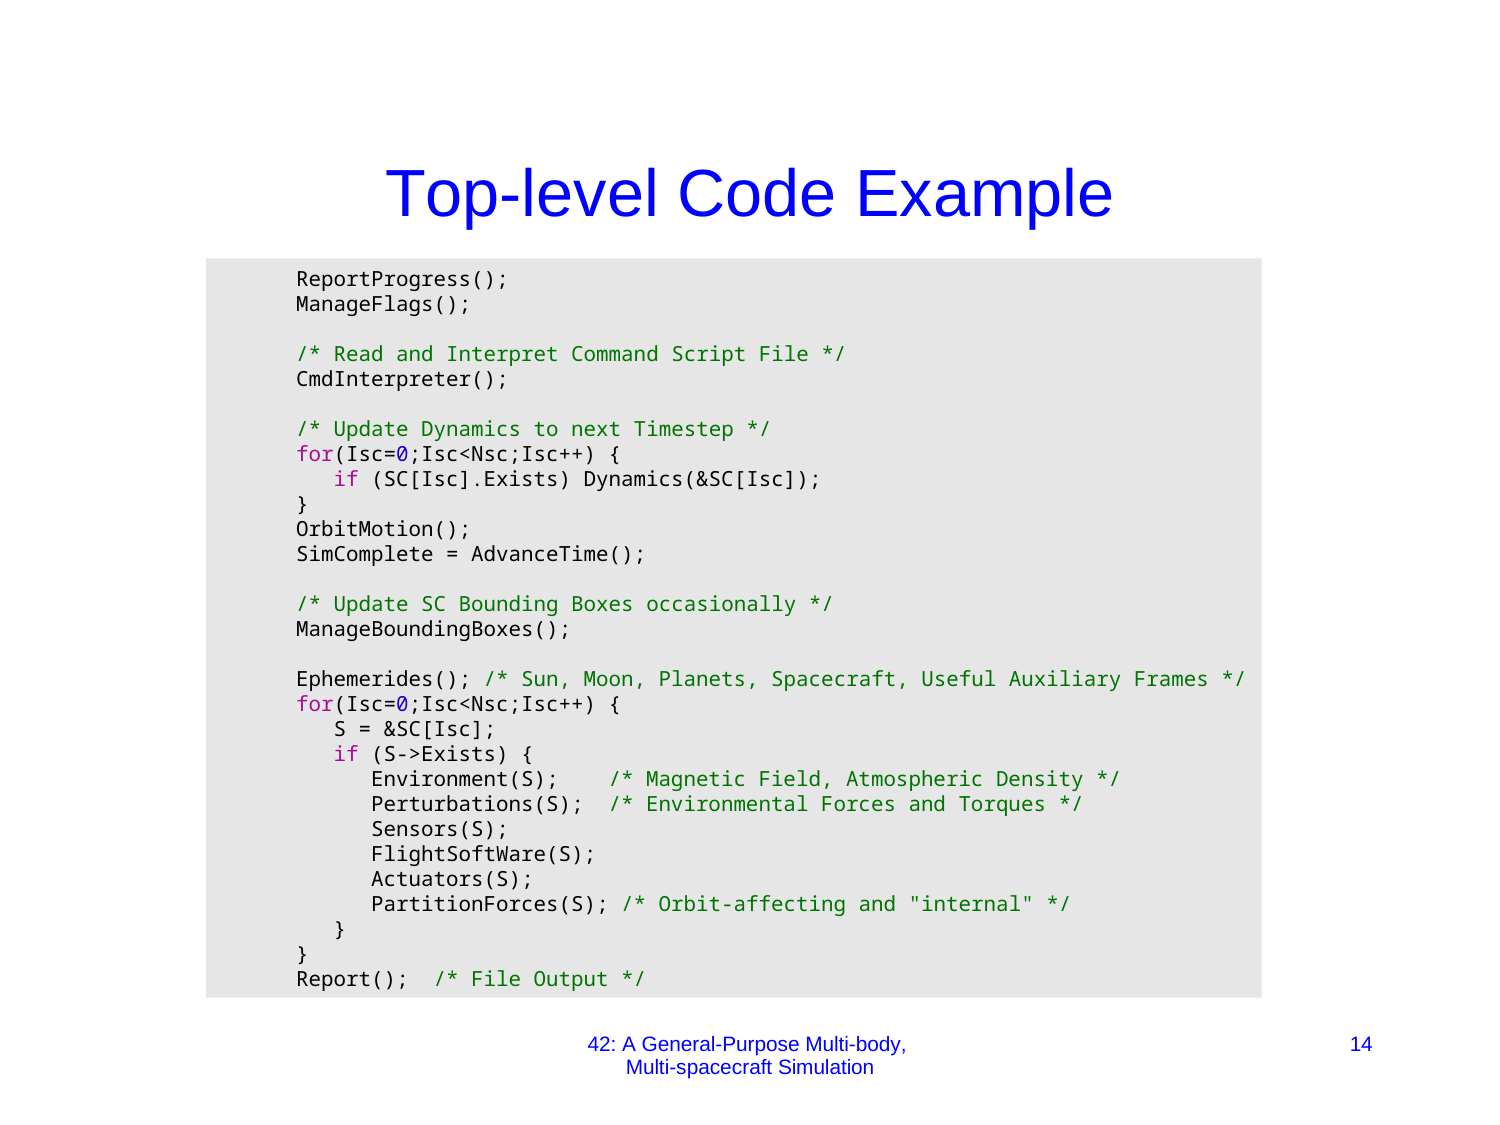

# Top-level Code Example
 ReportProgress();
 ManageFlags();
 /* Read and Interpret Command Script File */
 CmdInterpreter();
 /* Update Dynamics to next Timestep */
 for(Isc=0;Isc<Nsc;Isc++) {
 if (SC[Isc].Exists) Dynamics(&SC[Isc]);
 }
 OrbitMotion();
 SimComplete = AdvanceTime();
 /* Update SC Bounding Boxes occasionally */
 ManageBoundingBoxes();
 Ephemerides(); /* Sun, Moon, Planets, Spacecraft, Useful Auxiliary Frames */
 for(Isc=0;Isc<Nsc;Isc++) {
 S = &SC[Isc];
 if (S->Exists) {
 Environment(S); /* Magnetic Field, Atmospheric Density */
 Perturbations(S); /* Environmental Forces and Torques */
 Sensors(S);
 FlightSoftWare(S);
 Actuators(S);
 PartitionForces(S); /* Orbit-affecting and "internal" */
 }
 }
 Report(); /* File Output */
42: The Mostly Harmless Simulation
14